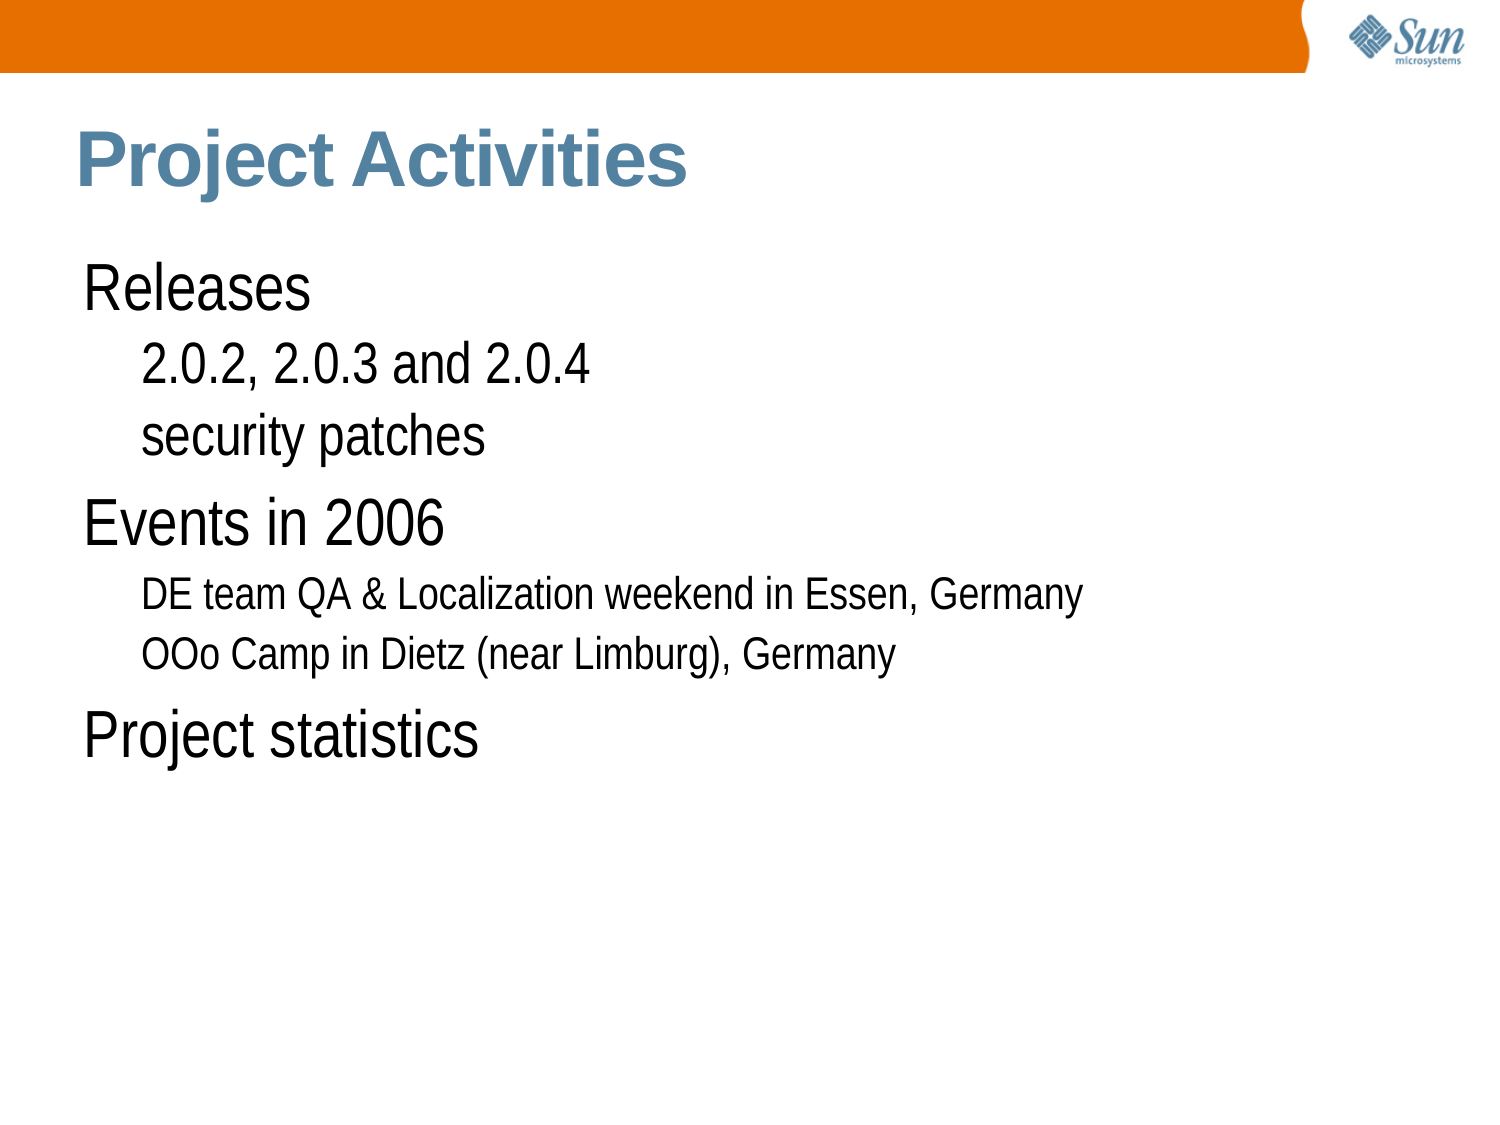

# Project Activities
Releases
2.0.2, 2.0.3 and 2.0.4
security patches
Events in 2006
DE team QA & Localization weekend in Essen, Germany
OOo Camp in Dietz (near Limburg), Germany
Project statistics